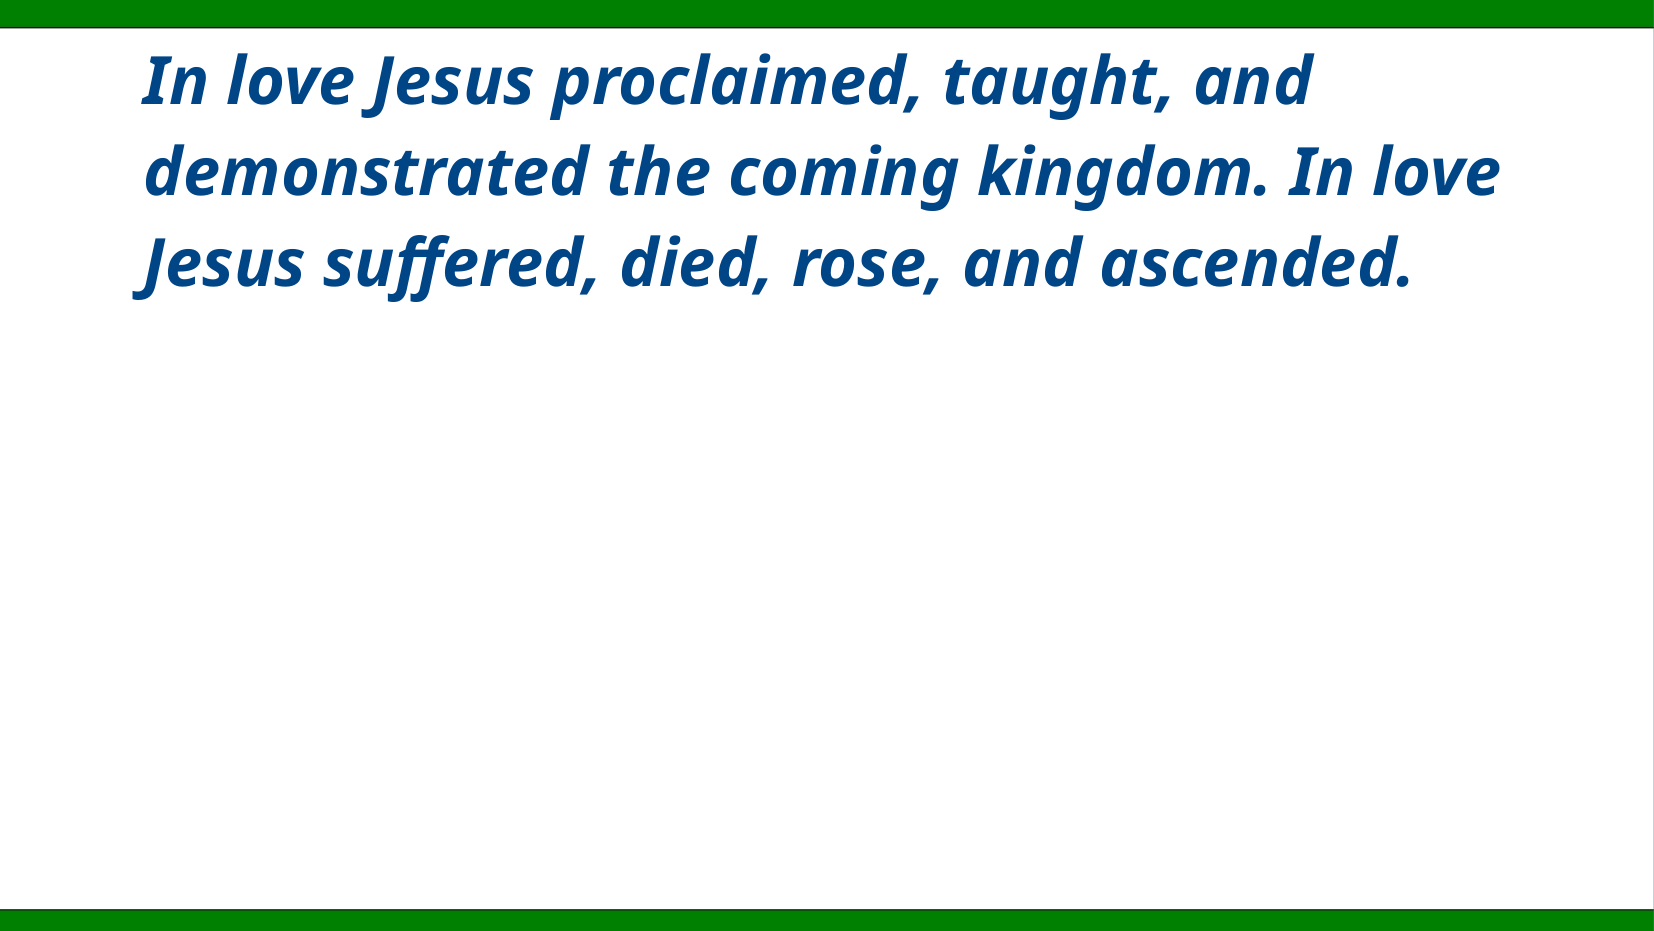

In love Jesus proclaimed, taught, and
 demonstrated the coming kingdom. In love
 Jesus suffered, died, rose, and ascended.